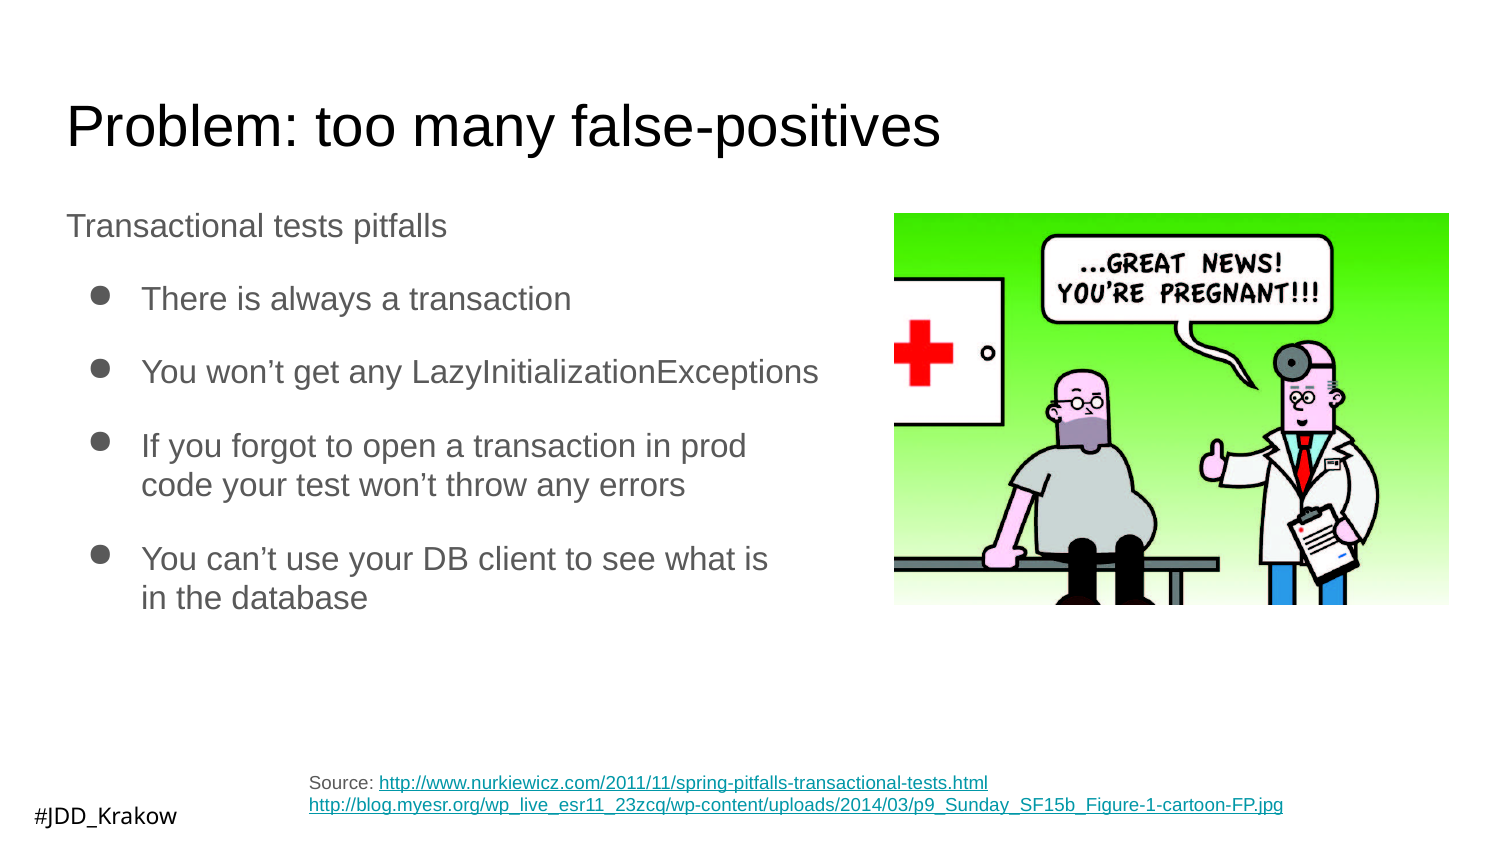

# Problem: too many false-positives
Transactional tests pitfalls
There is always a transaction
You won’t get any LazyInitializationExceptions
If you forgot to open a transaction in prod
code your test won’t throw any errors
You can’t use your DB client to see what is
in the database
Source: http://www.nurkiewicz.com/2011/11/spring-pitfalls-transactional-tests.html http://blog.myesr.org/wp_live_esr11_23zcq/wp-content/uploads/2014/03/p9_Sunday_SF15b_Figure-1-cartoon-FP.jpg
 #JDD_Krakow